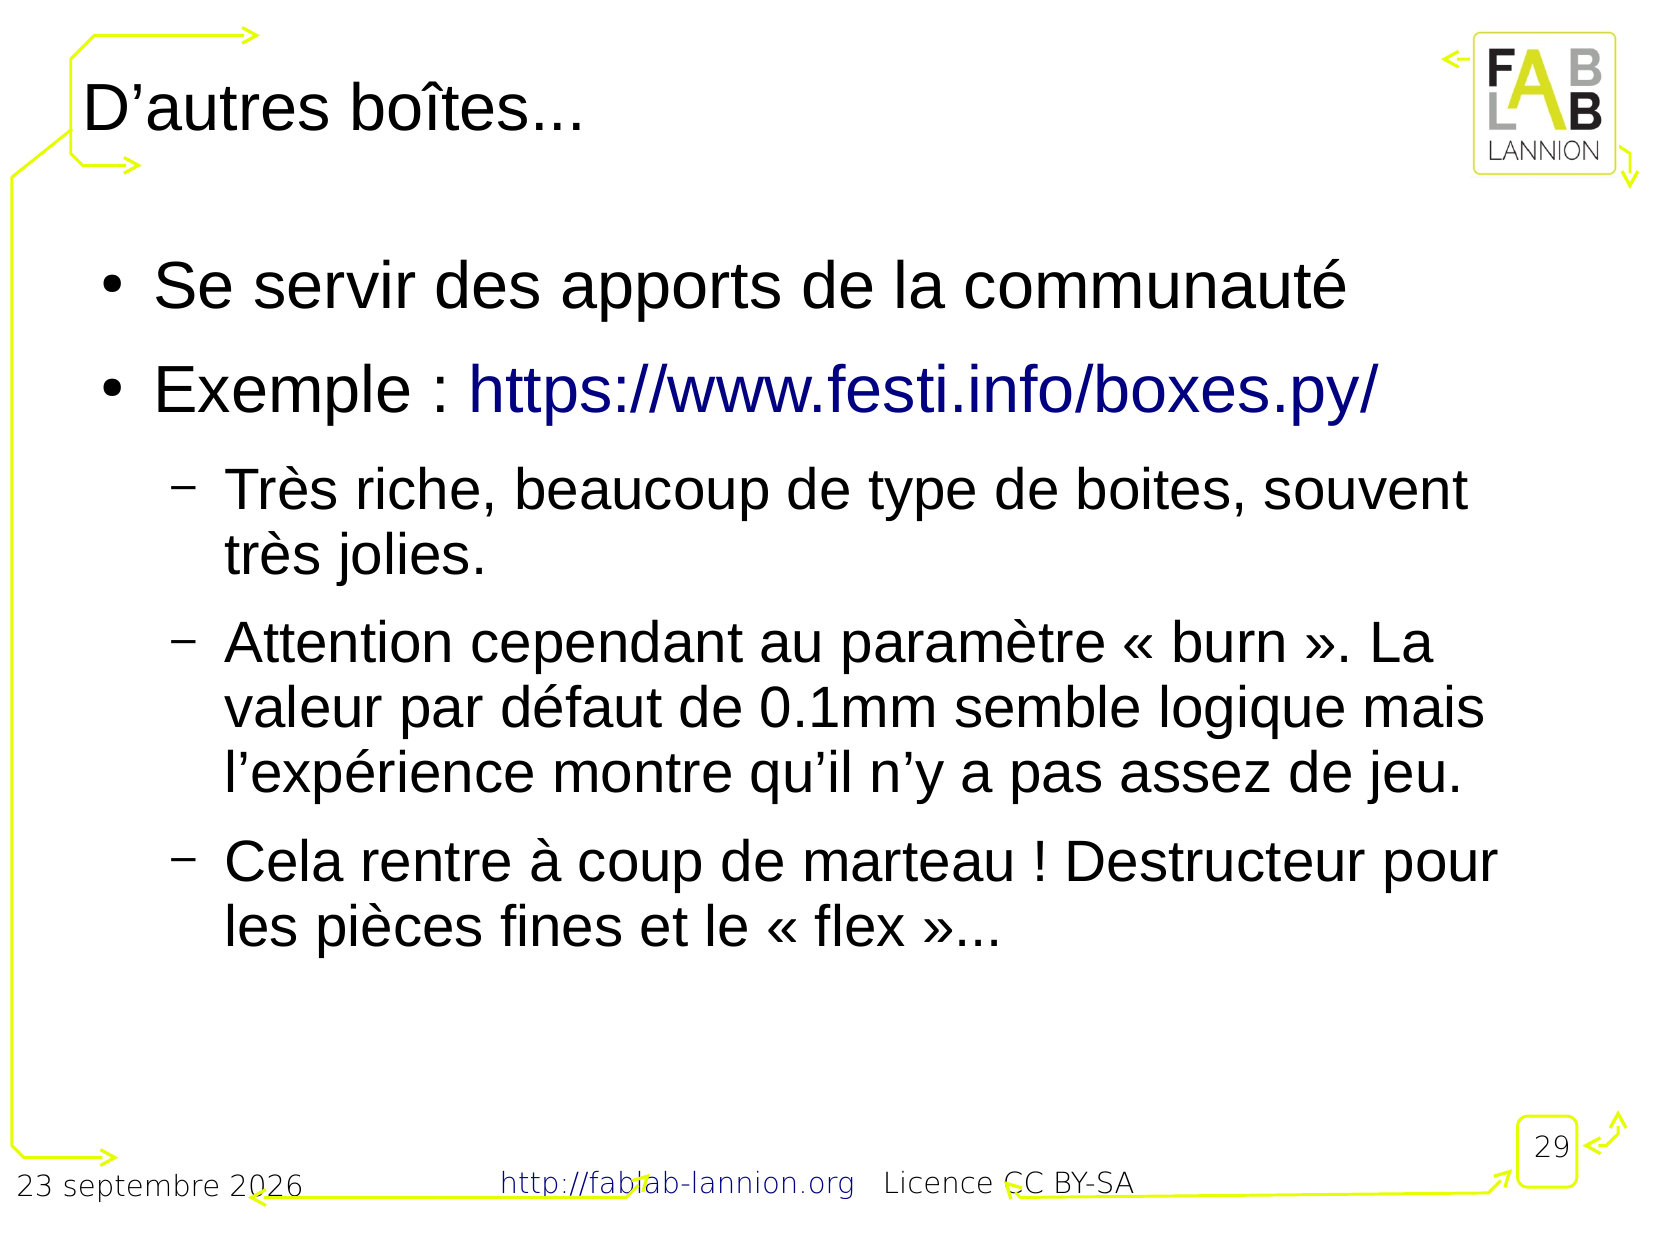

# D’autres boîtes...
Se servir des apports de la communauté
Exemple : https://www.festi.info/boxes.py/
Très riche, beaucoup de type de boites, souvent très jolies.
Attention cependant au paramètre « burn ». La valeur par défaut de 0.1mm semble logique mais l’expérience montre qu’il n’y a pas assez de jeu.
Cela rentre à coup de marteau ! Destructeur pour les pièces fines et le « flex »...
29